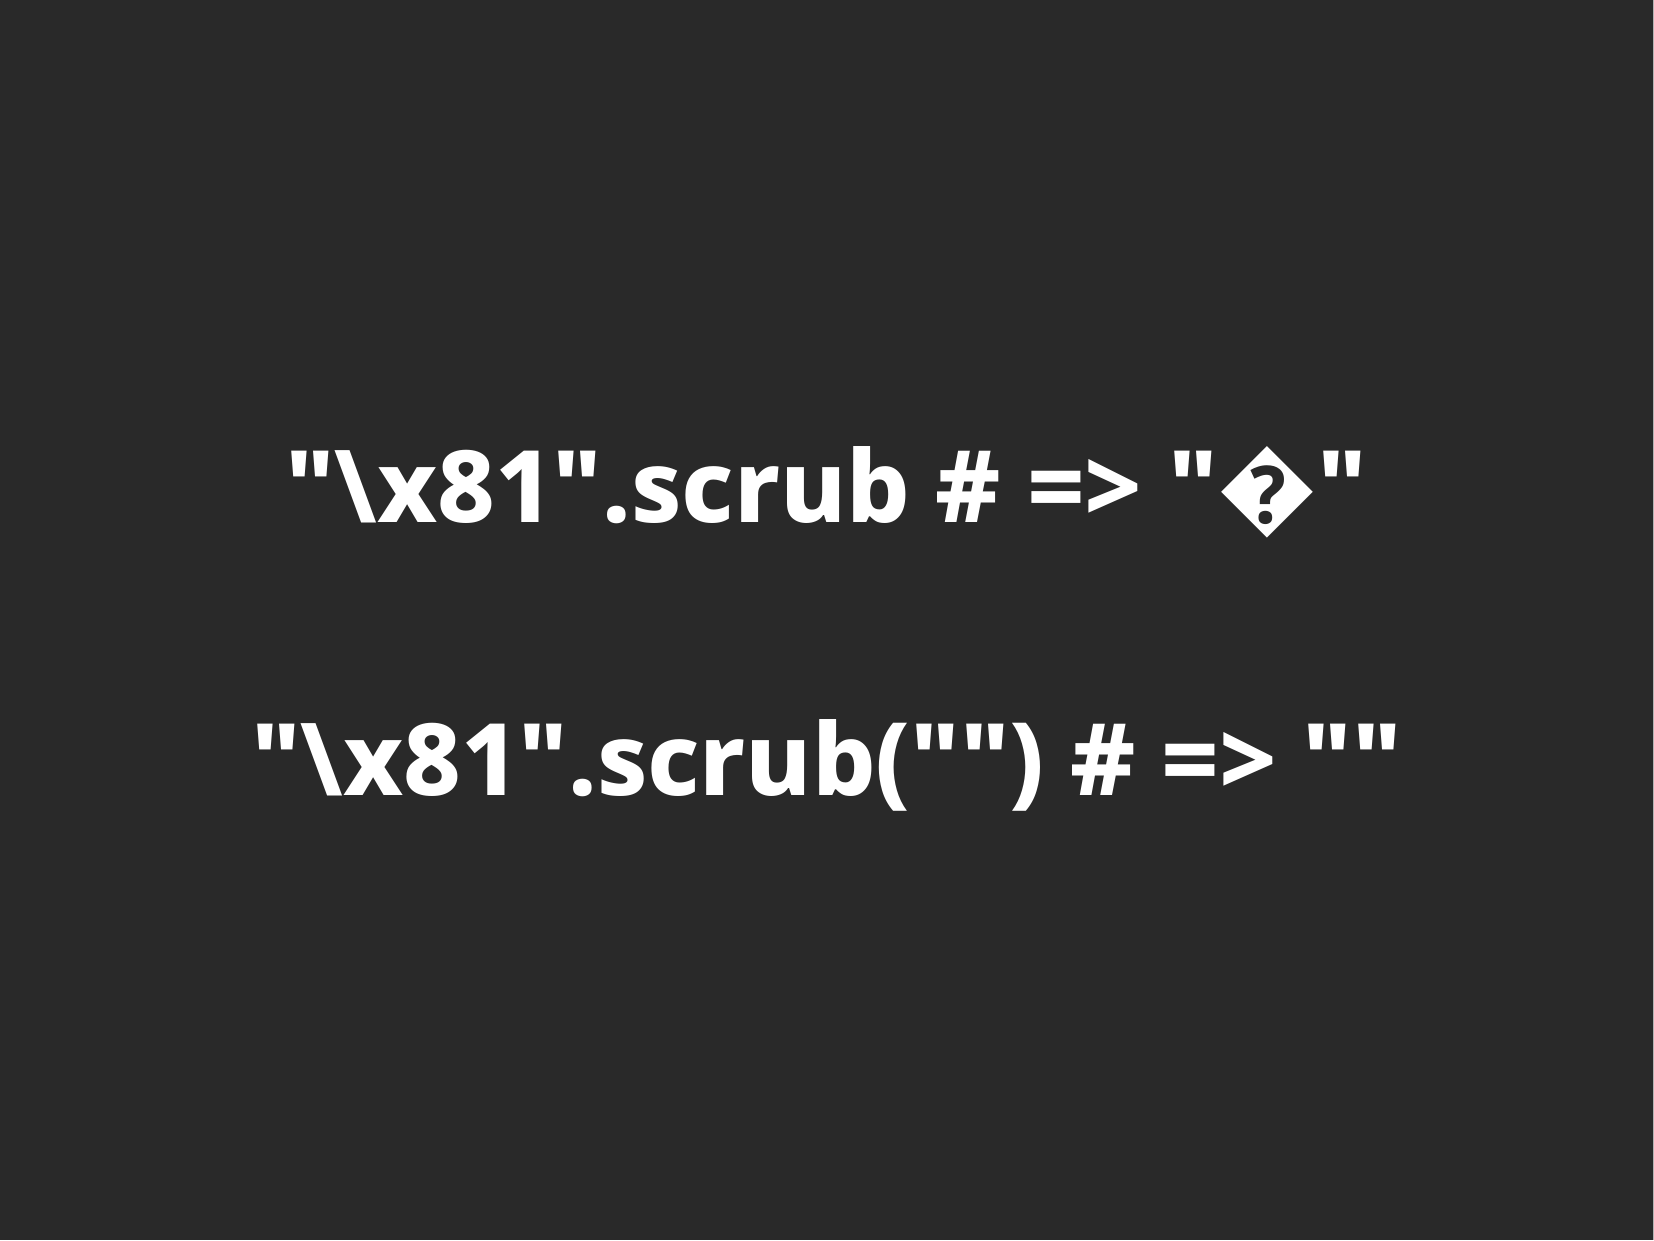

# "\x81".scrub # => "�"
"\x81".scrub("") # => ""